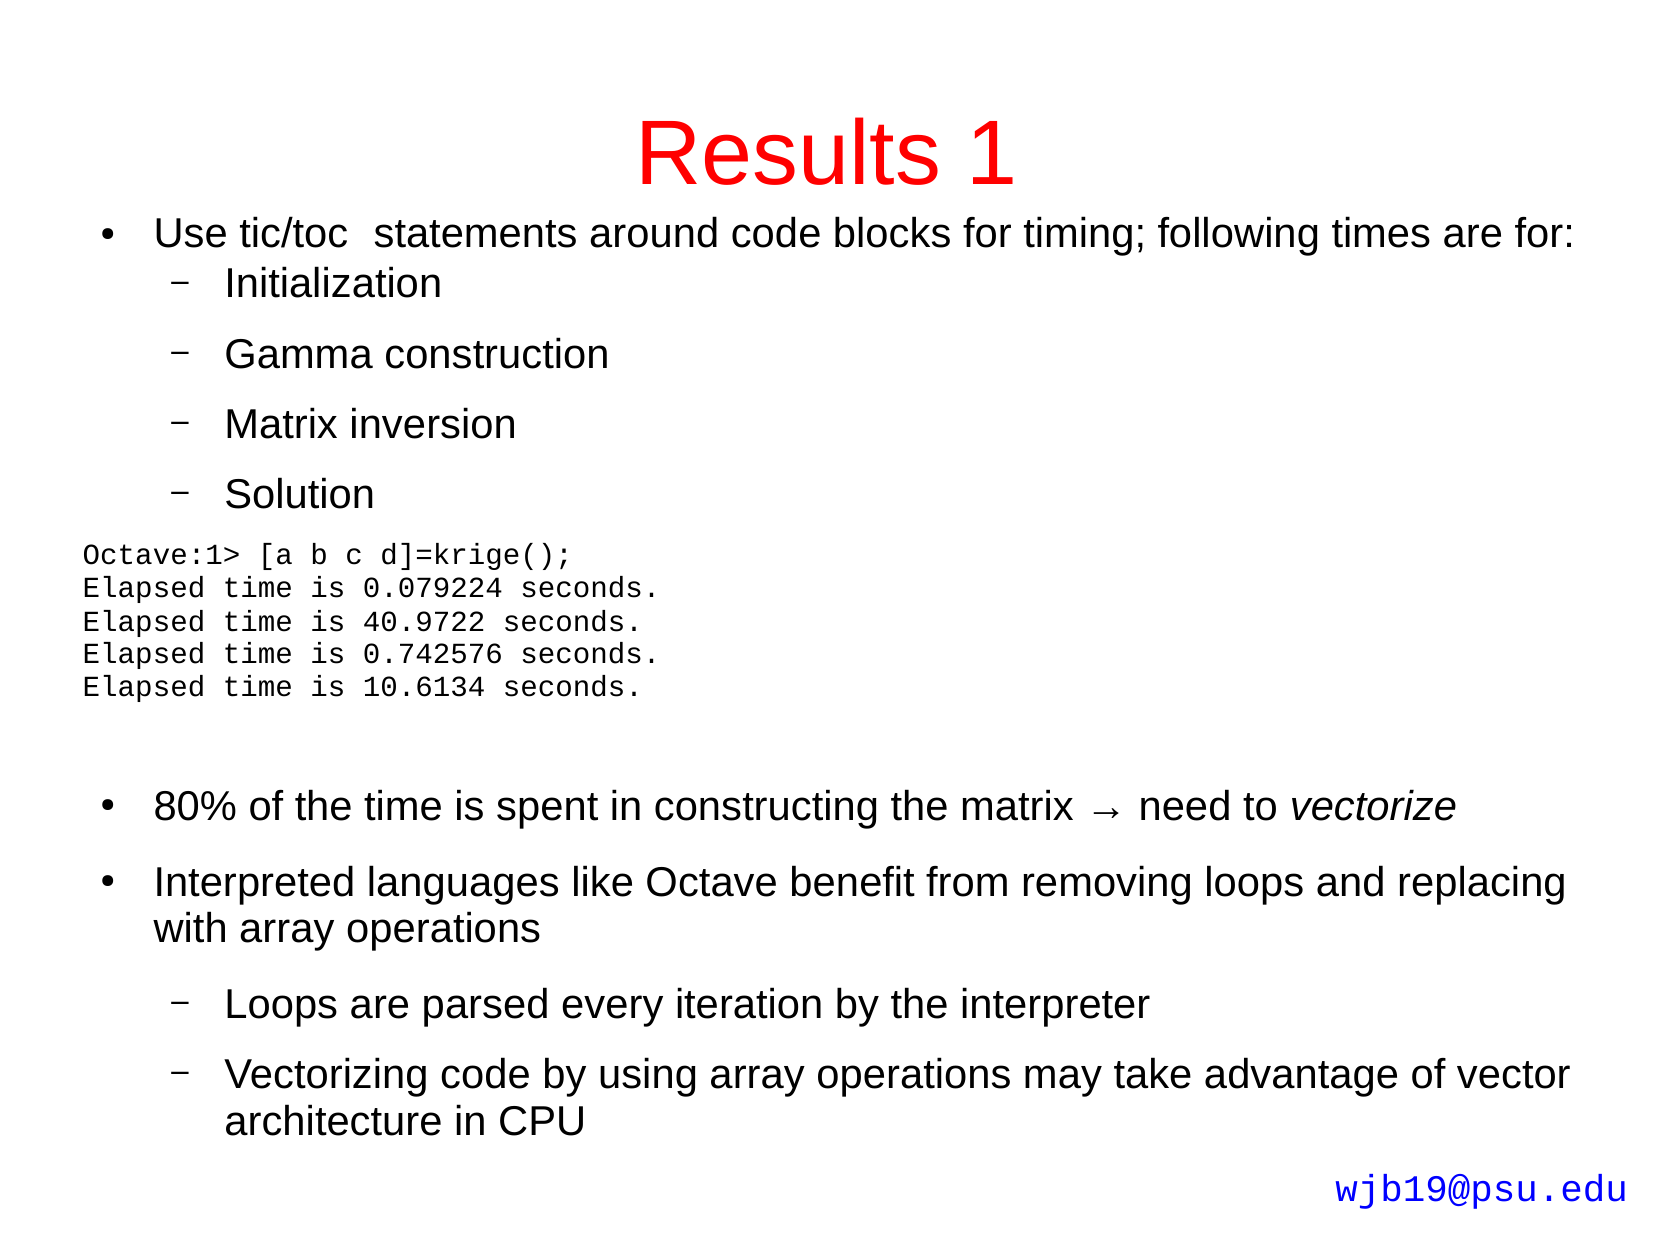

# Results 1
Use tic/toc statements around code blocks for timing; following times are for:
Initialization
Gamma construction
Matrix inversion
Solution
Octave:1> [a b c d]=krige();
Elapsed time is 0.079224 seconds.
Elapsed time is 40.9722 seconds.
Elapsed time is 0.742576 seconds.
Elapsed time is 10.6134 seconds.
80% of the time is spent in constructing the matrix → need to vectorize
Interpreted languages like Octave benefit from removing loops and replacing with array operations
Loops are parsed every iteration by the interpreter
Vectorizing code by using array operations may take advantage of vector architecture in CPU
wjb19@psu.edu